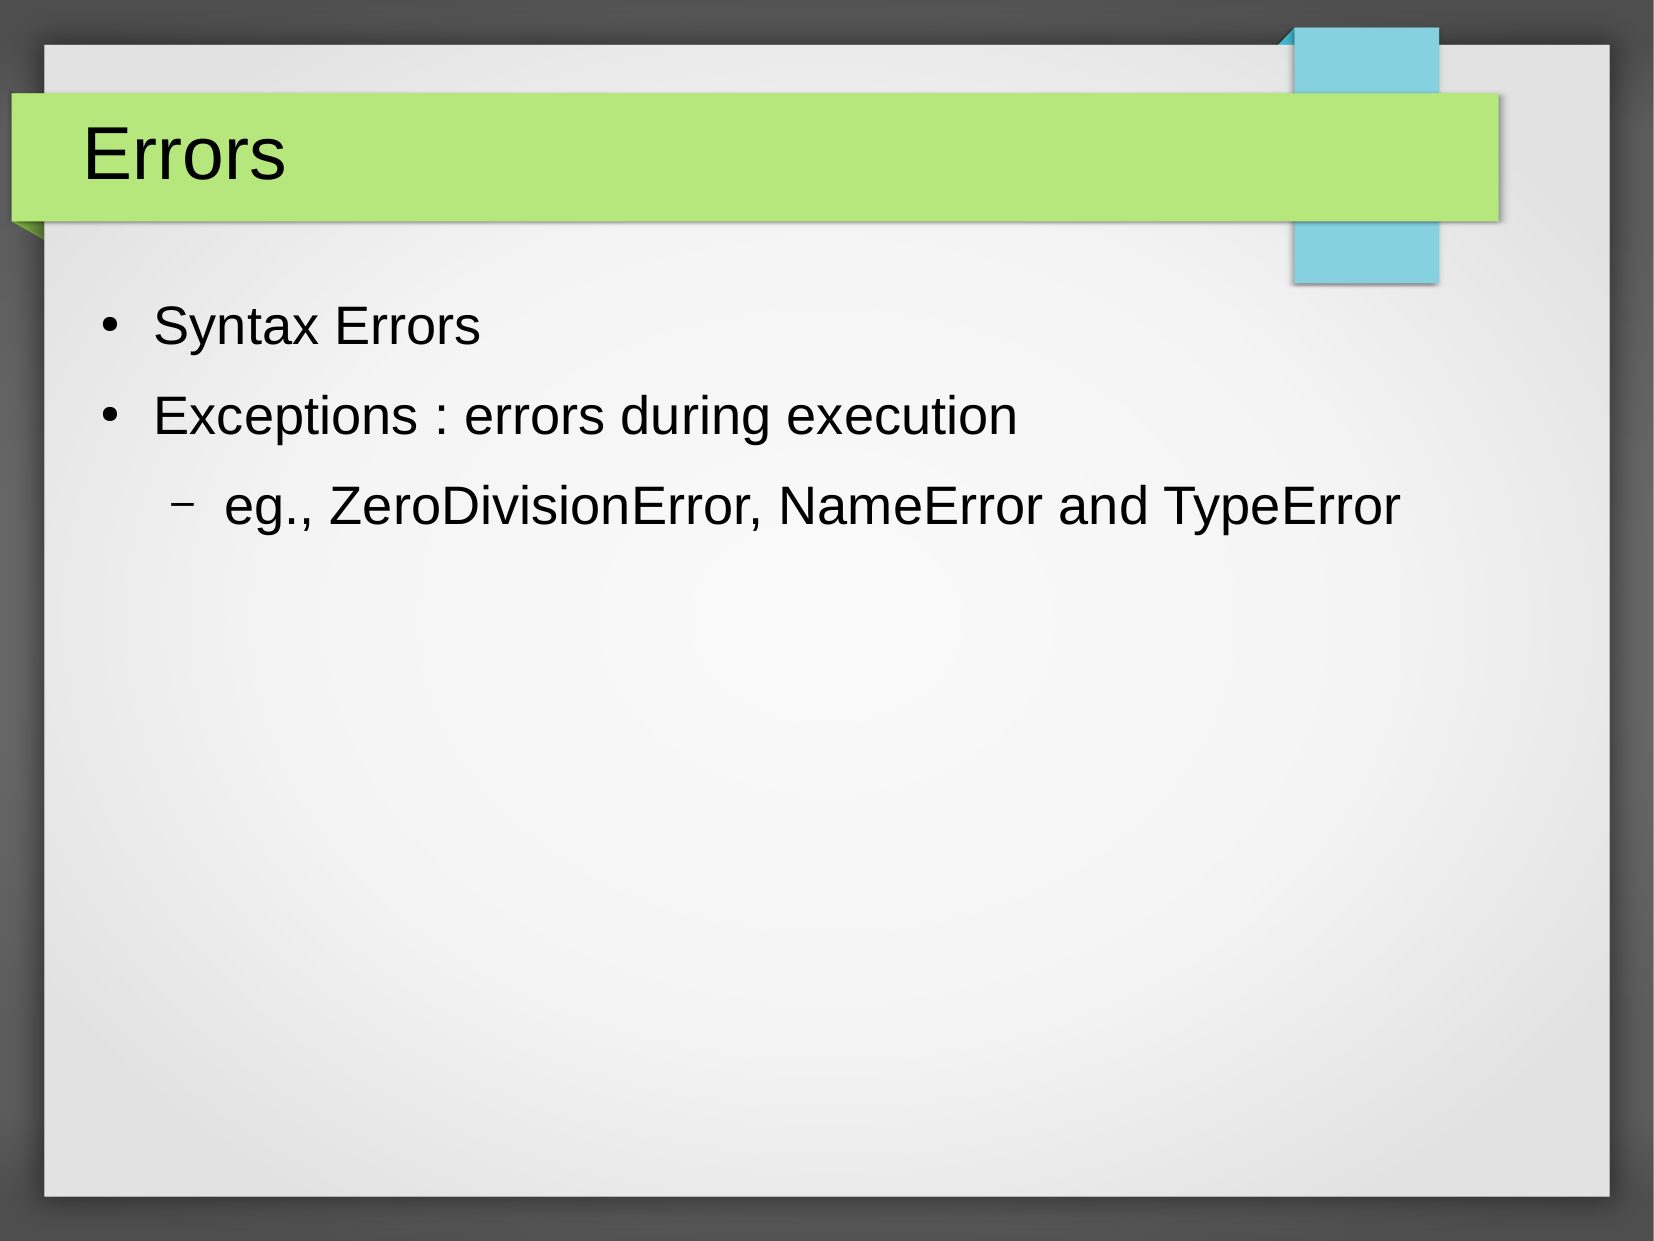

# Errors
Syntax Errors
Exceptions : errors during execution
eg., ZeroDivisionError, NameError and TypeError